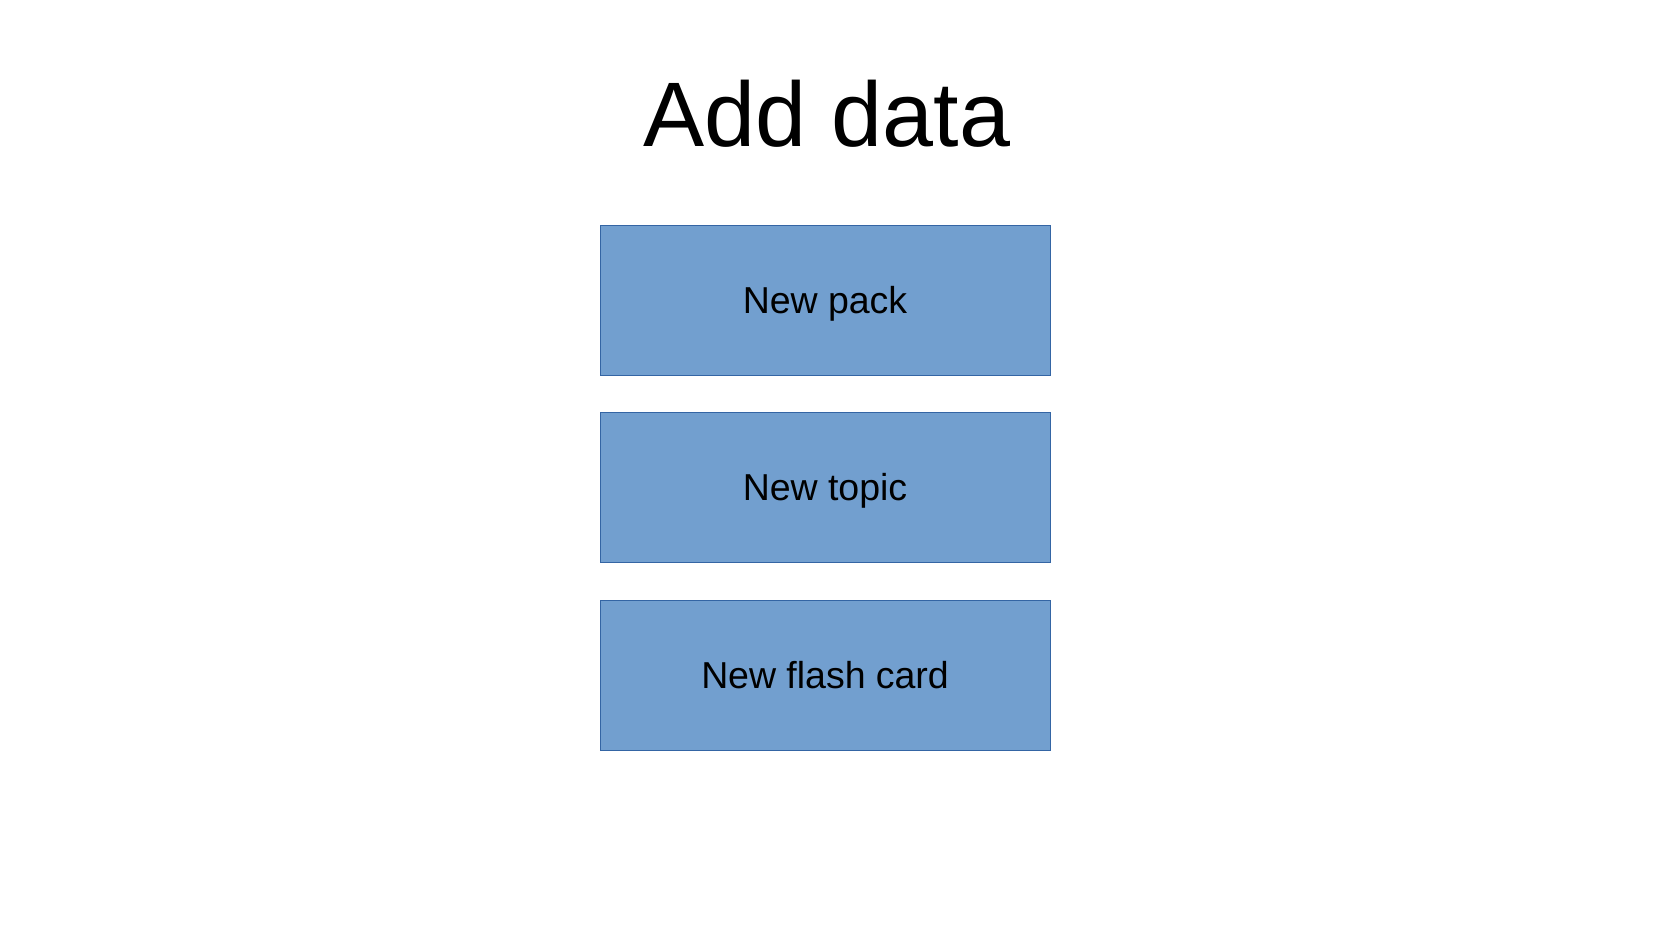

# Add data
New pack
New topic
New flash card